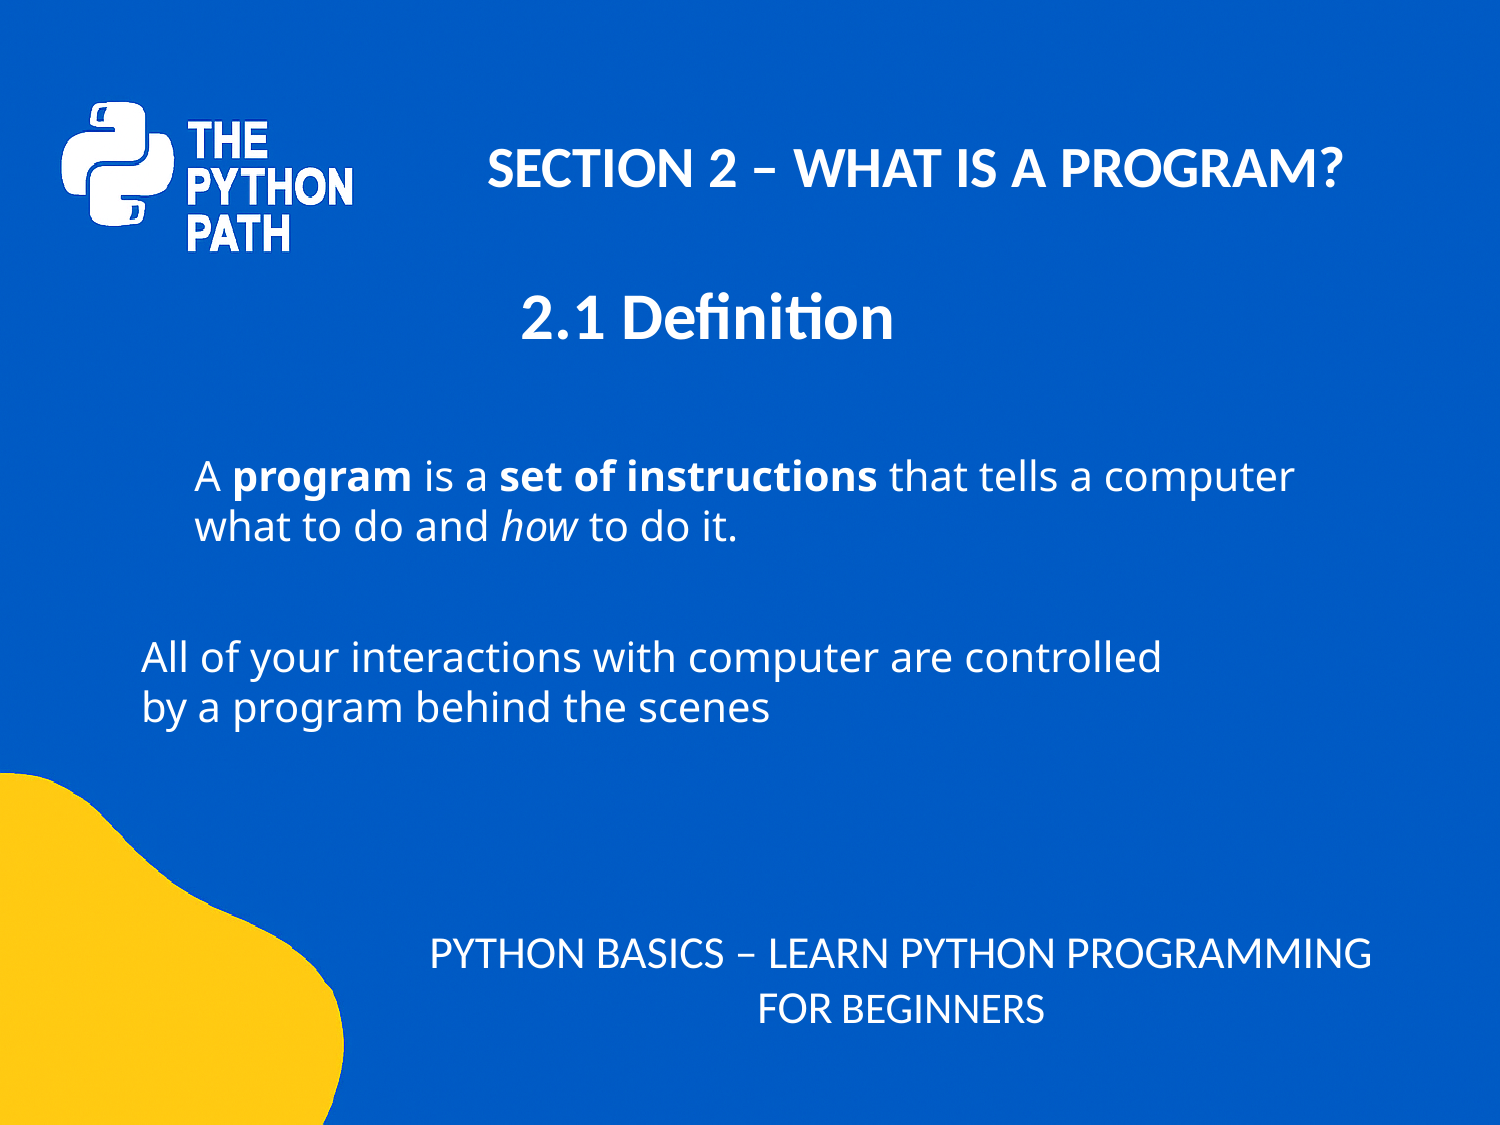

SECTION 2 – WHAT IS A PROGRAM?
2.1 Definition
A program is a set of instructions that tells a computer
what to do and how to do it.
All of your interactions with computer are controlled
by a program behind the scenes
PYTHON BASICS – LEARN PYTHON PROGRAMMING
FOR BEGINNERS